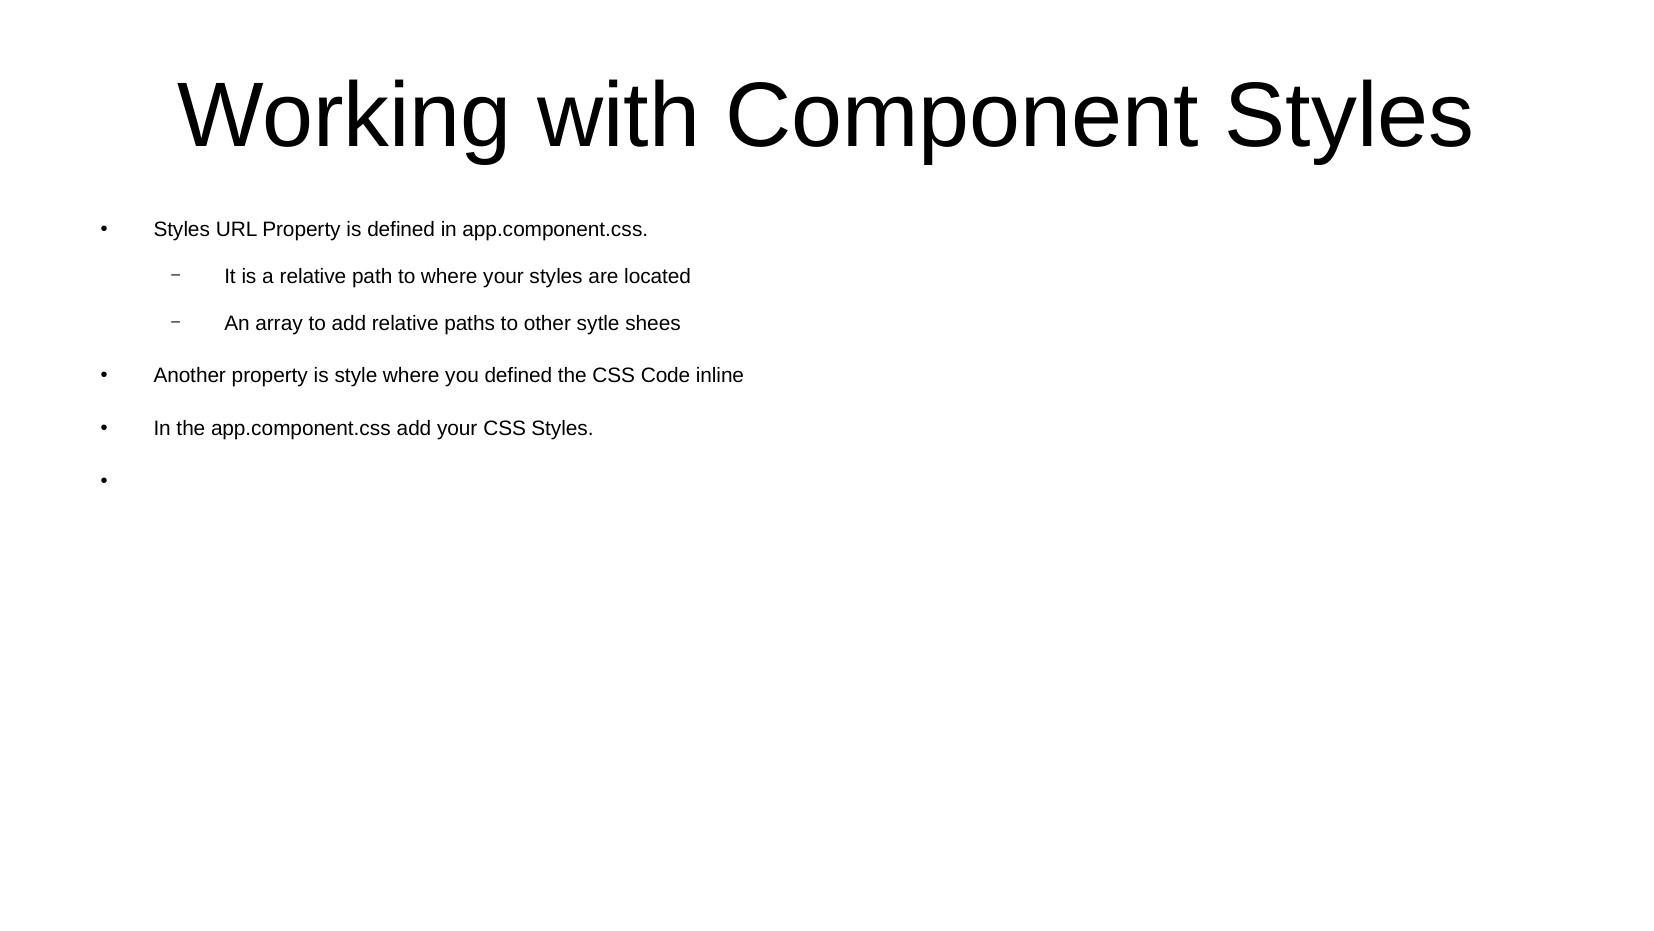

# Working with Component Styles
Styles URL Property is defined in app.component.css.
It is a relative path to where your styles are located
An array to add relative paths to other sytle shees
Another property is style where you defined the CSS Code inline
In the app.component.css add your CSS Styles.